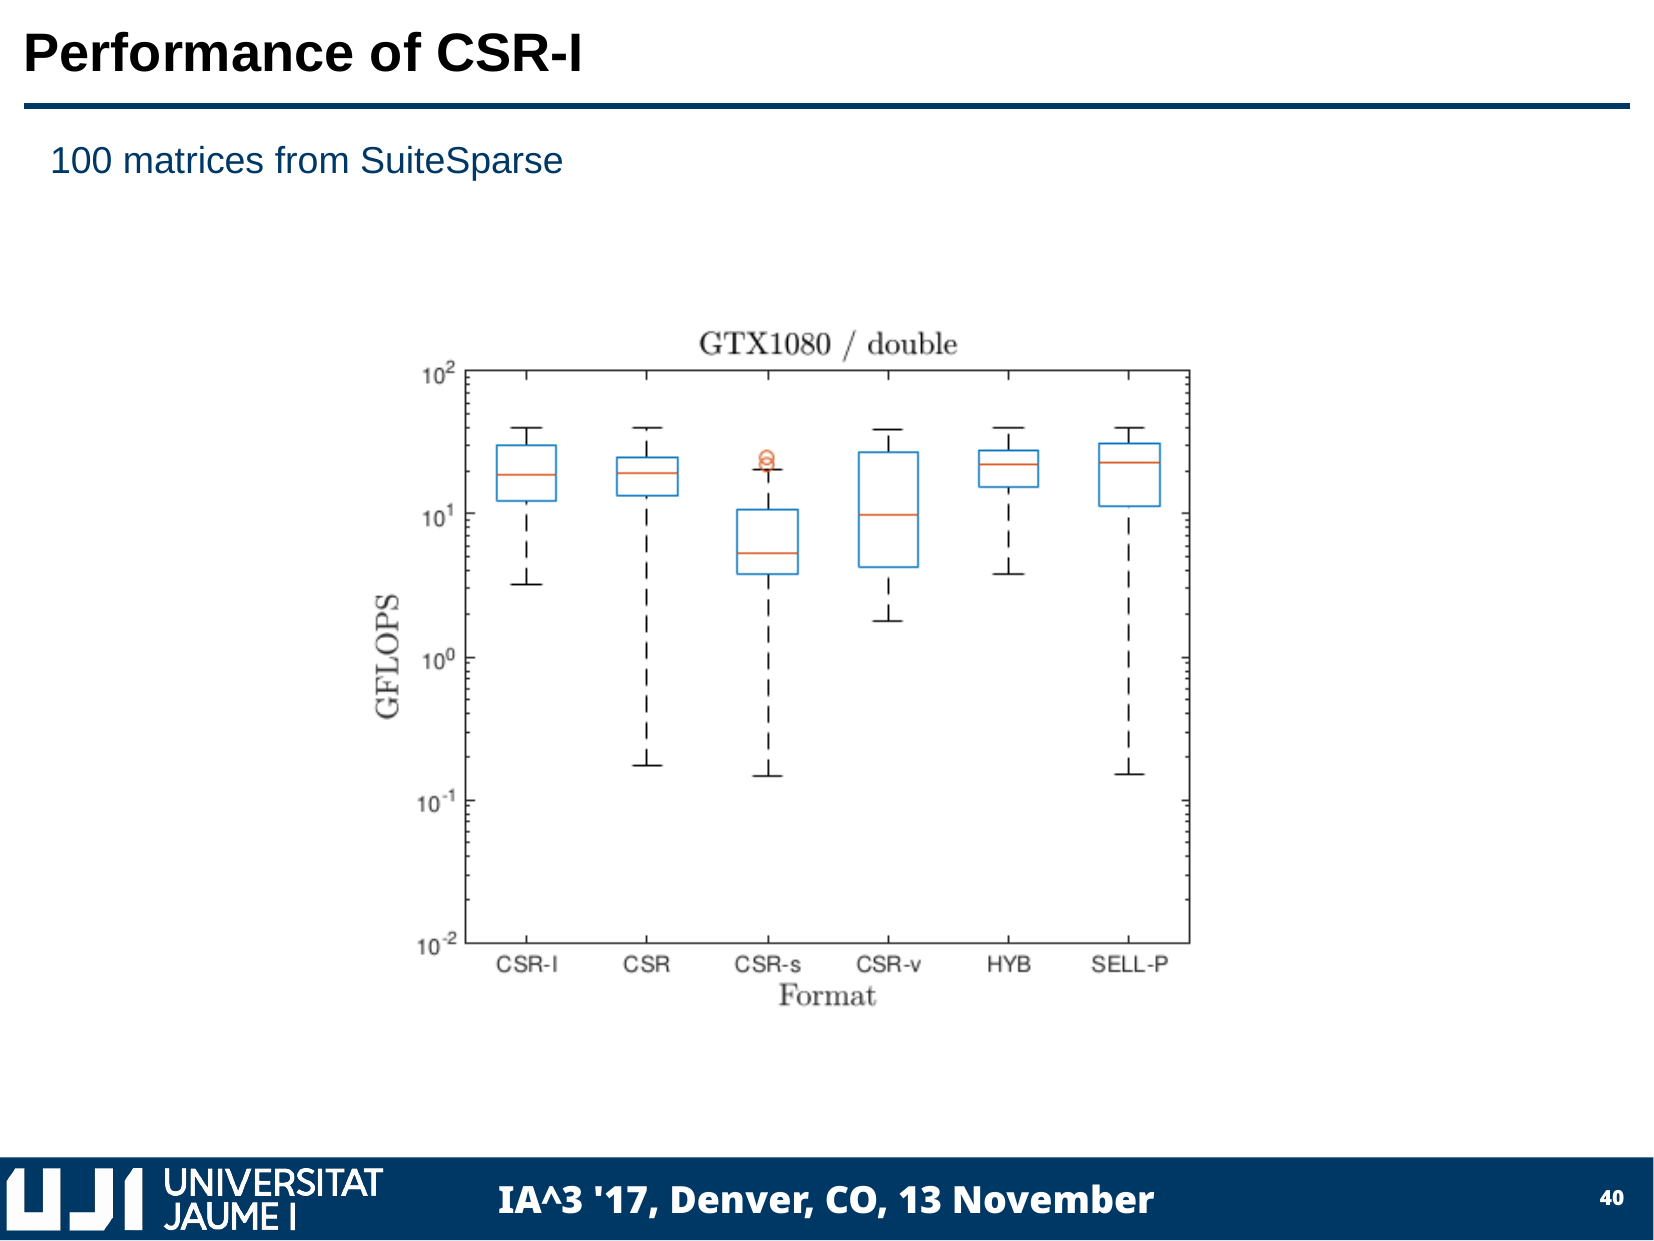

# Performance of CSR-I
100 matrices from SuiteSparse
IA^3 '17, Denver, CO, 13 November
40